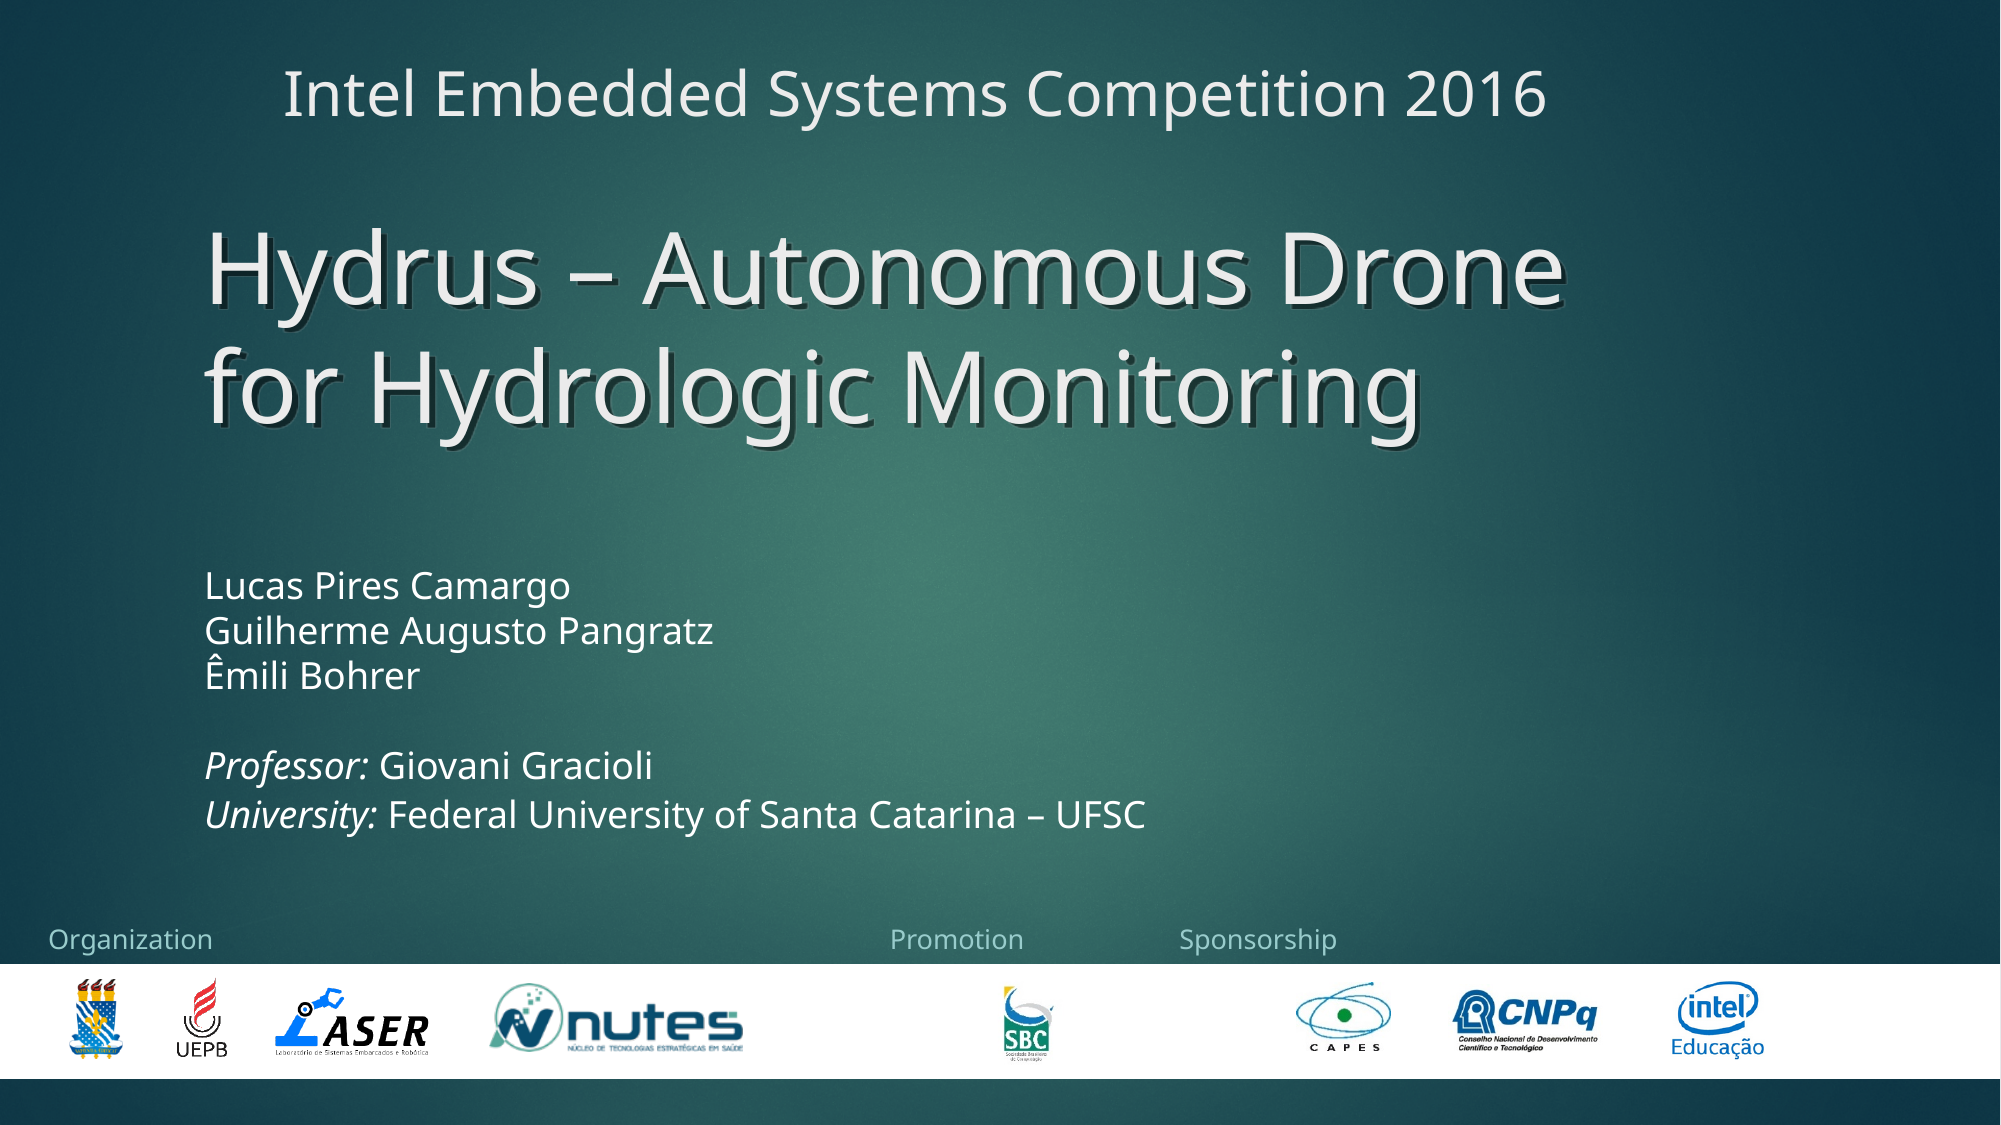

#
Hydrus – Autonomous Drone for Hydrologic Monitoring
Lucas Pires Camargo
Guilherme Augusto Pangratz
Êmili Bohrer
Professor: Giovani Gracioli
University: Federal University of Santa Catarina – UFSC